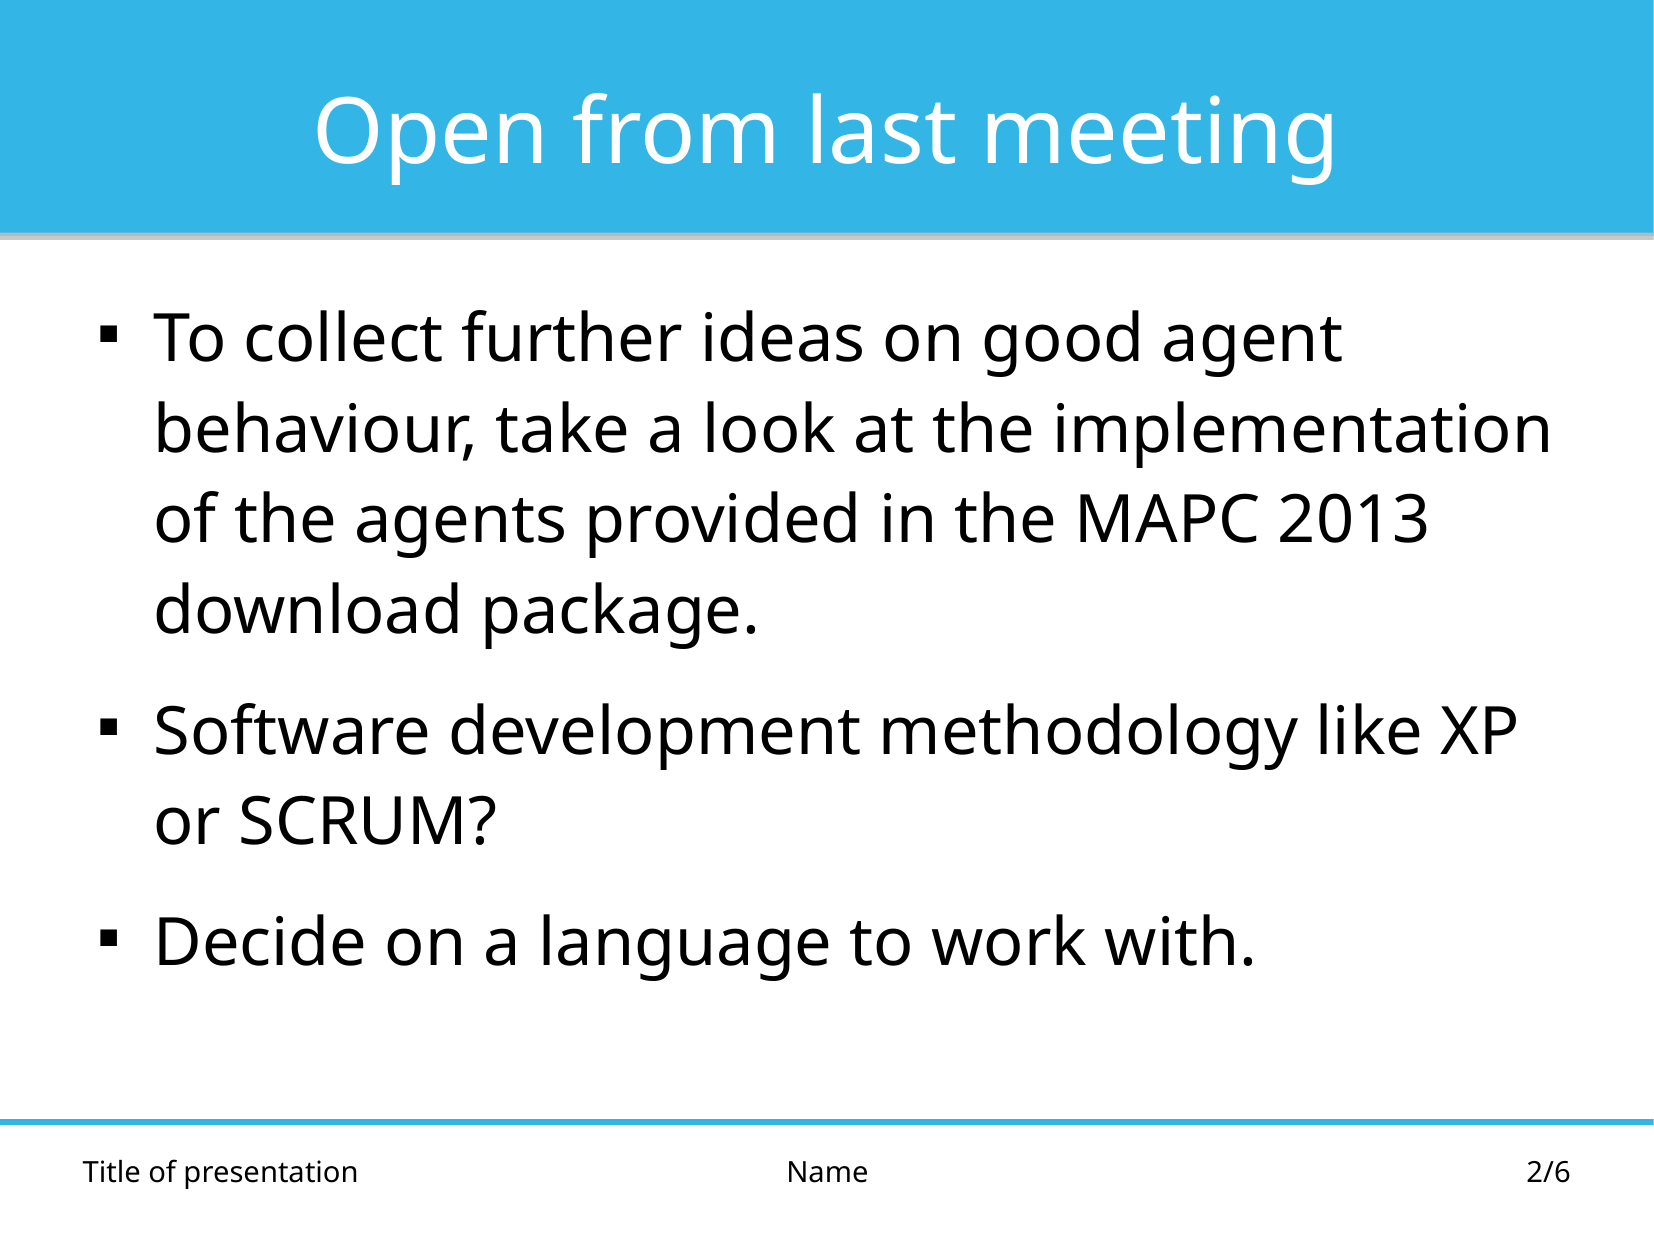

# Open from last meeting
To collect further ideas on good agent behaviour, take a look at the implementation of the agents provided in the MAPC 2013 download package.
Software development methodology like XP or SCRUM?
Decide on a language to work with.
2